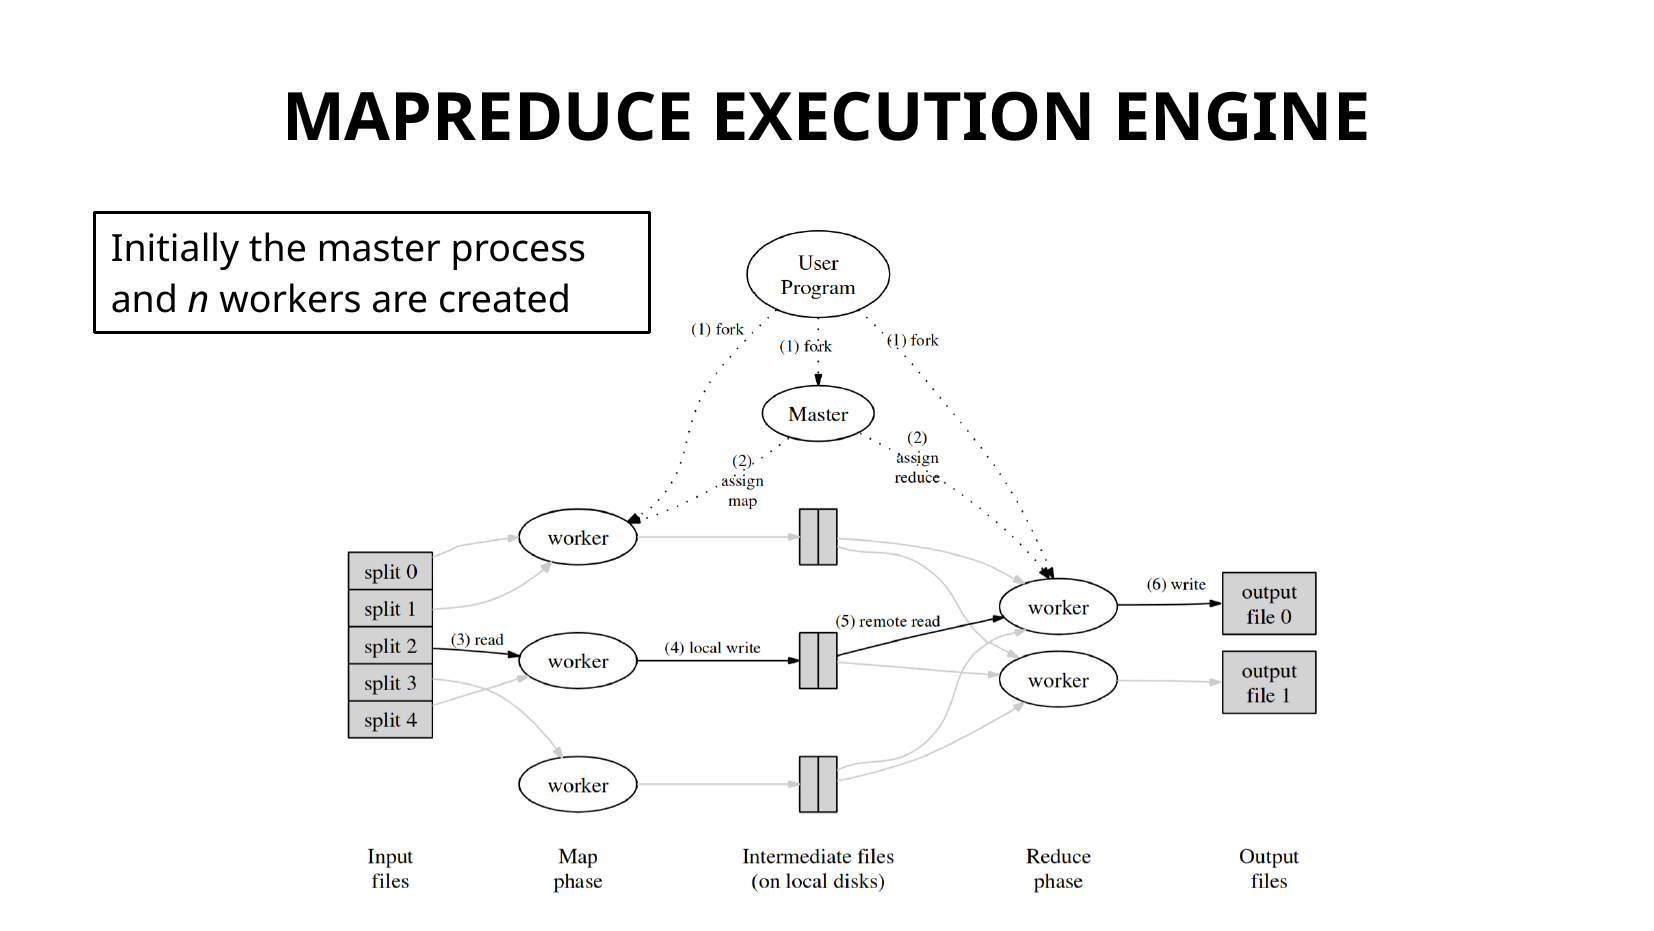

# MAPREDUCE EXECUTION ENGINE
Initially the master process and n workers are created